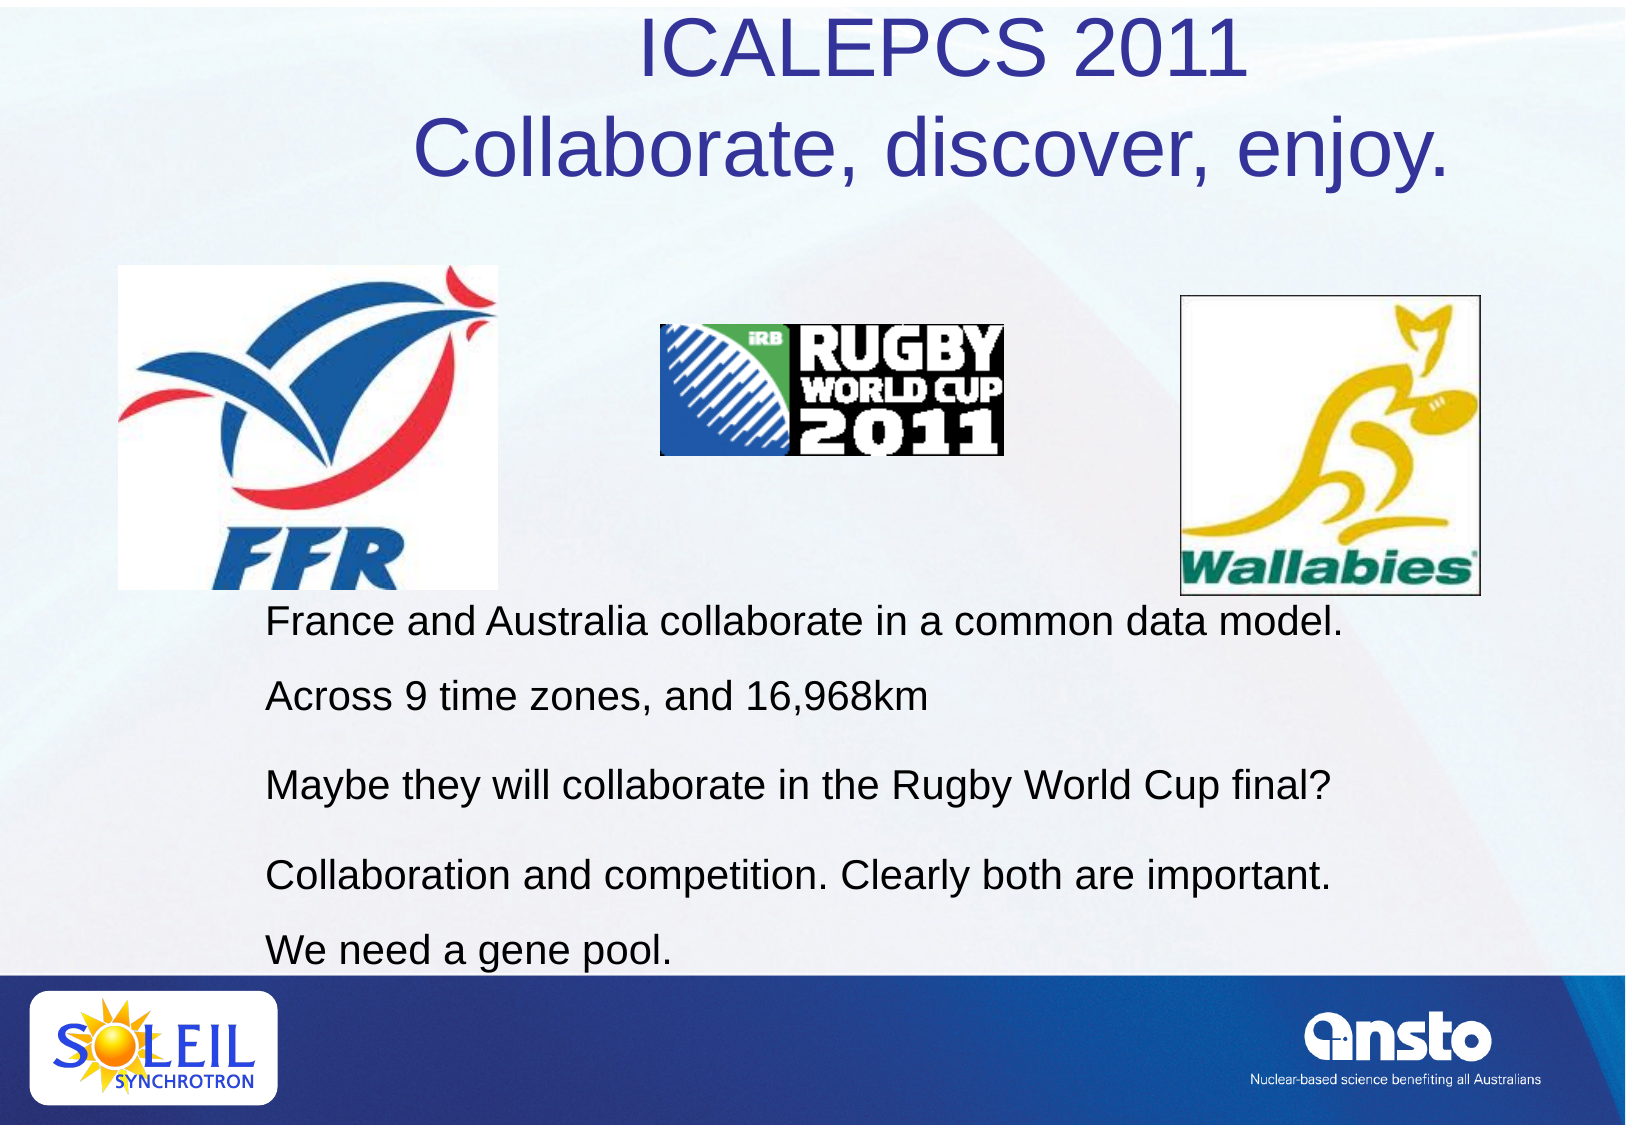

# ICALEPCS 2011 Collaborate, discover, enjoy.
France and Australia collaborate in a common data model. Across 9 time zones, and 16,968km
Maybe they will collaborate in the Rugby World Cup final?
Collaboration and competition. Clearly both are important. We need a gene pool.